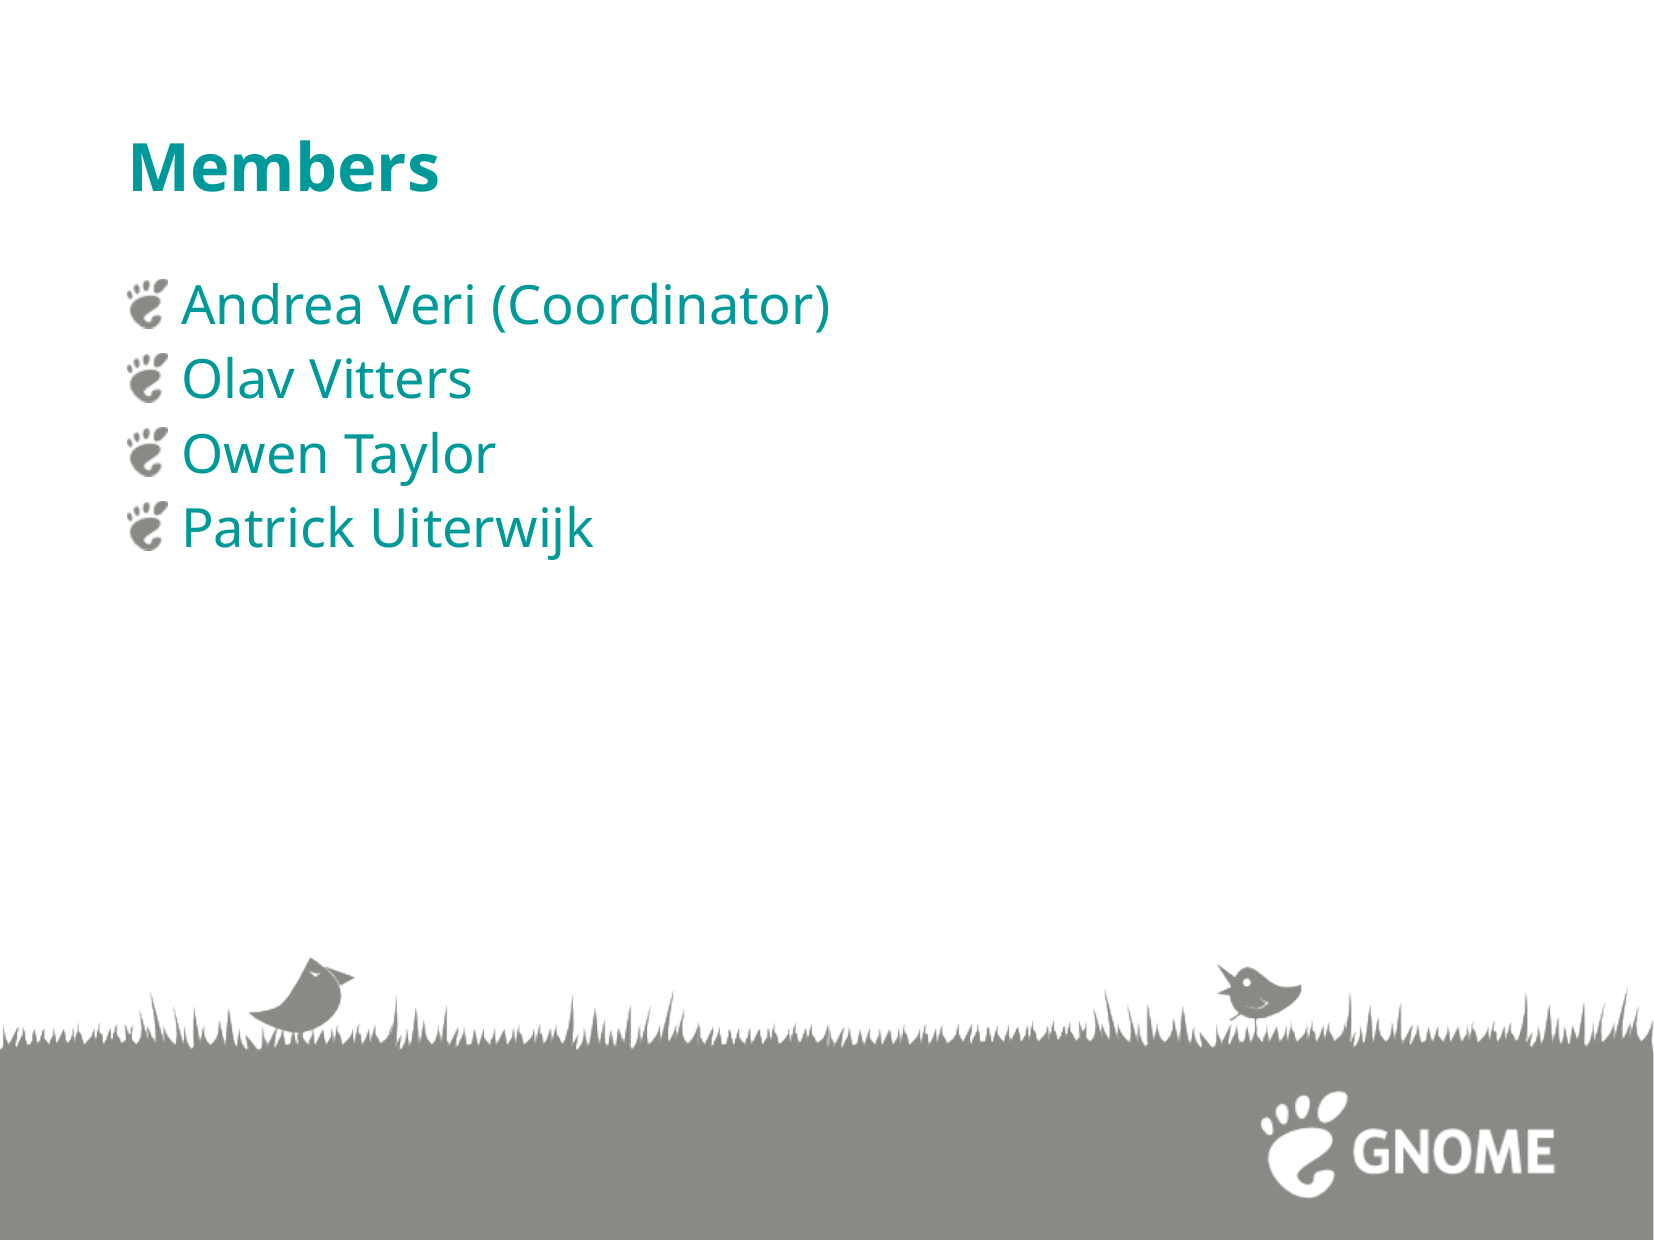

Members
 Andrea Veri (Coordinator)
 Olav Vitters
 Owen Taylor
 Patrick Uiterwijk